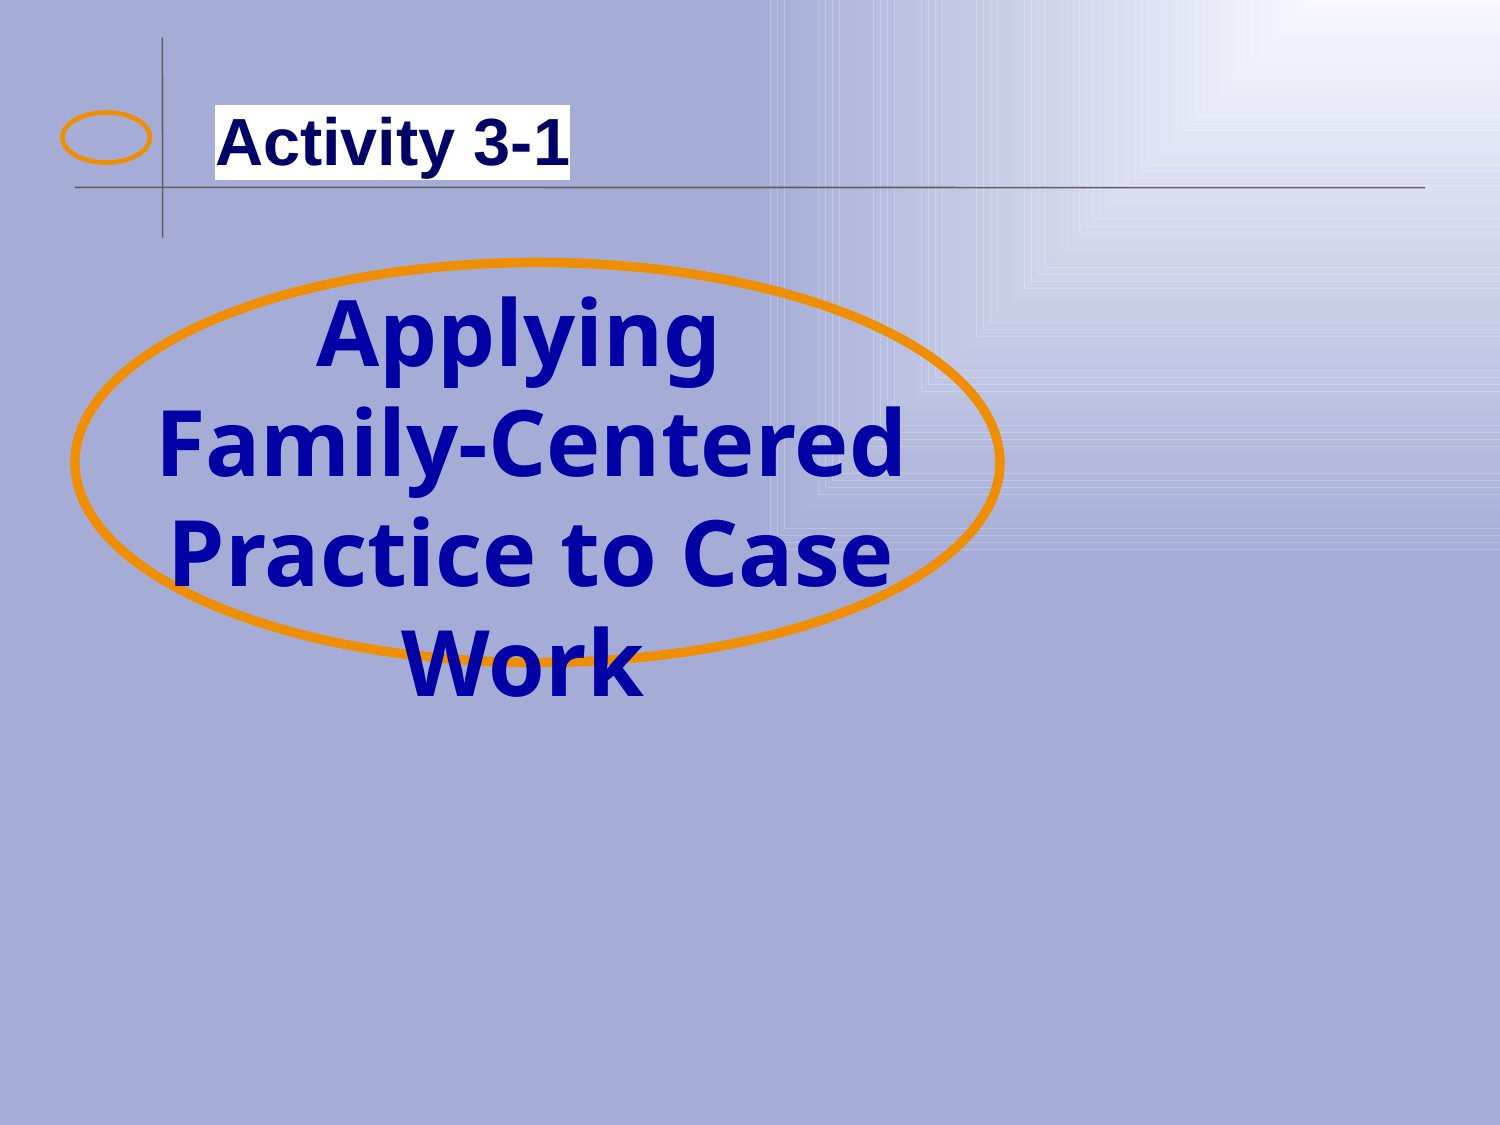

# Activity 3-1
Applying
Family-Centered Practice to Case Work